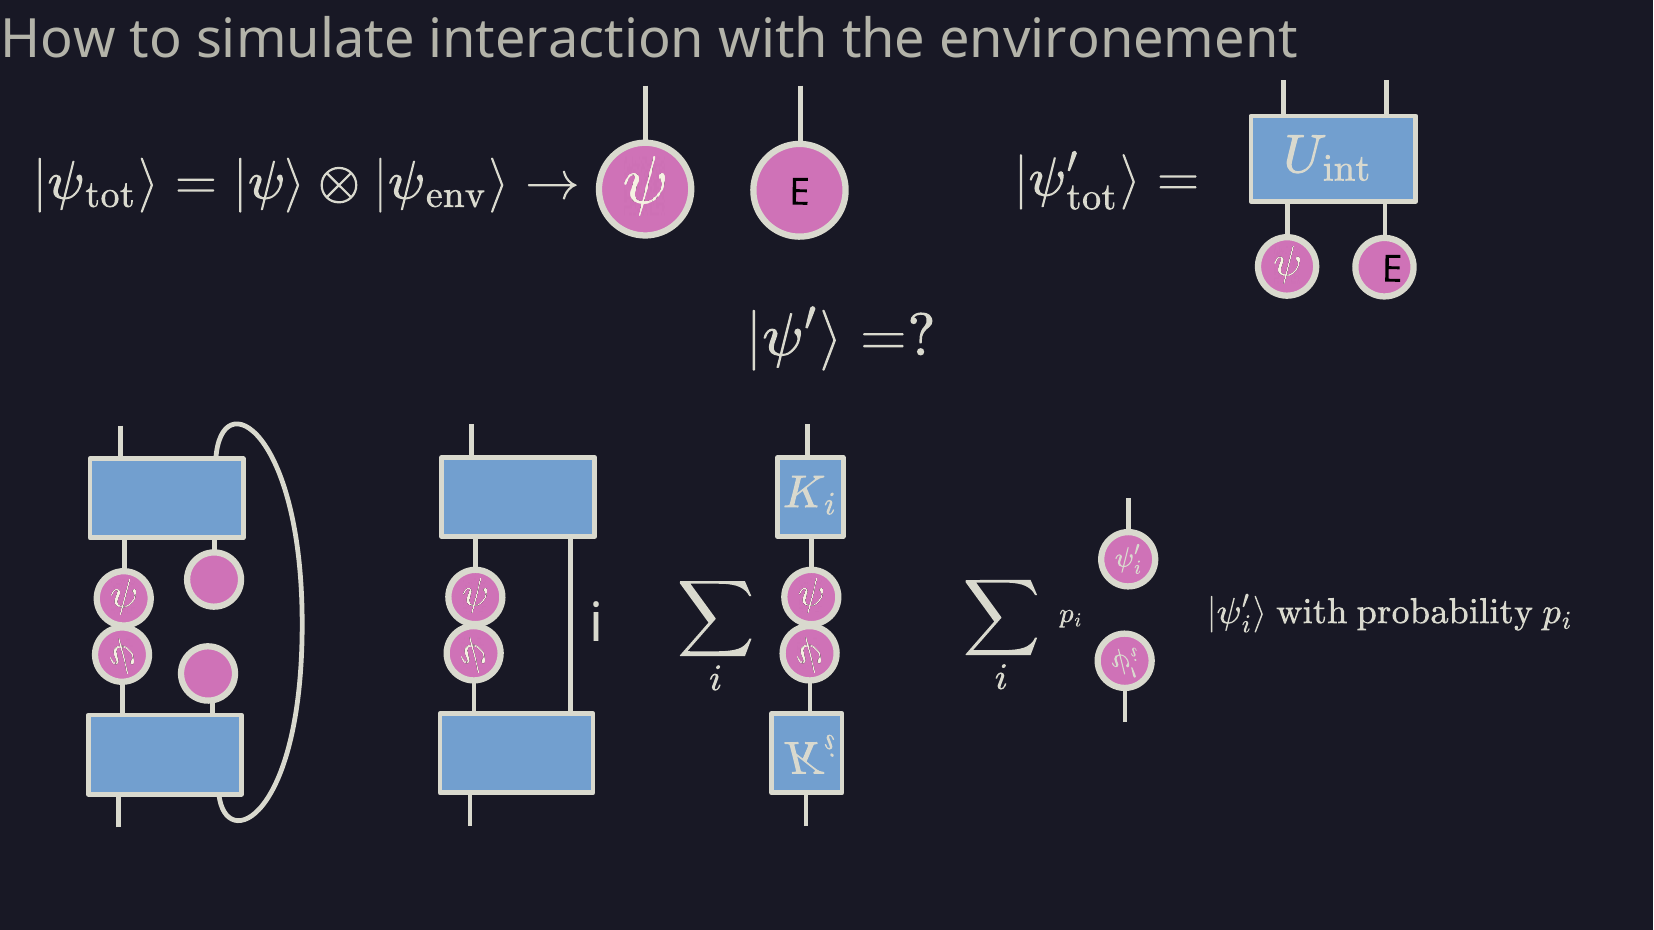

How to simulate interaction with the environement
E
E
i